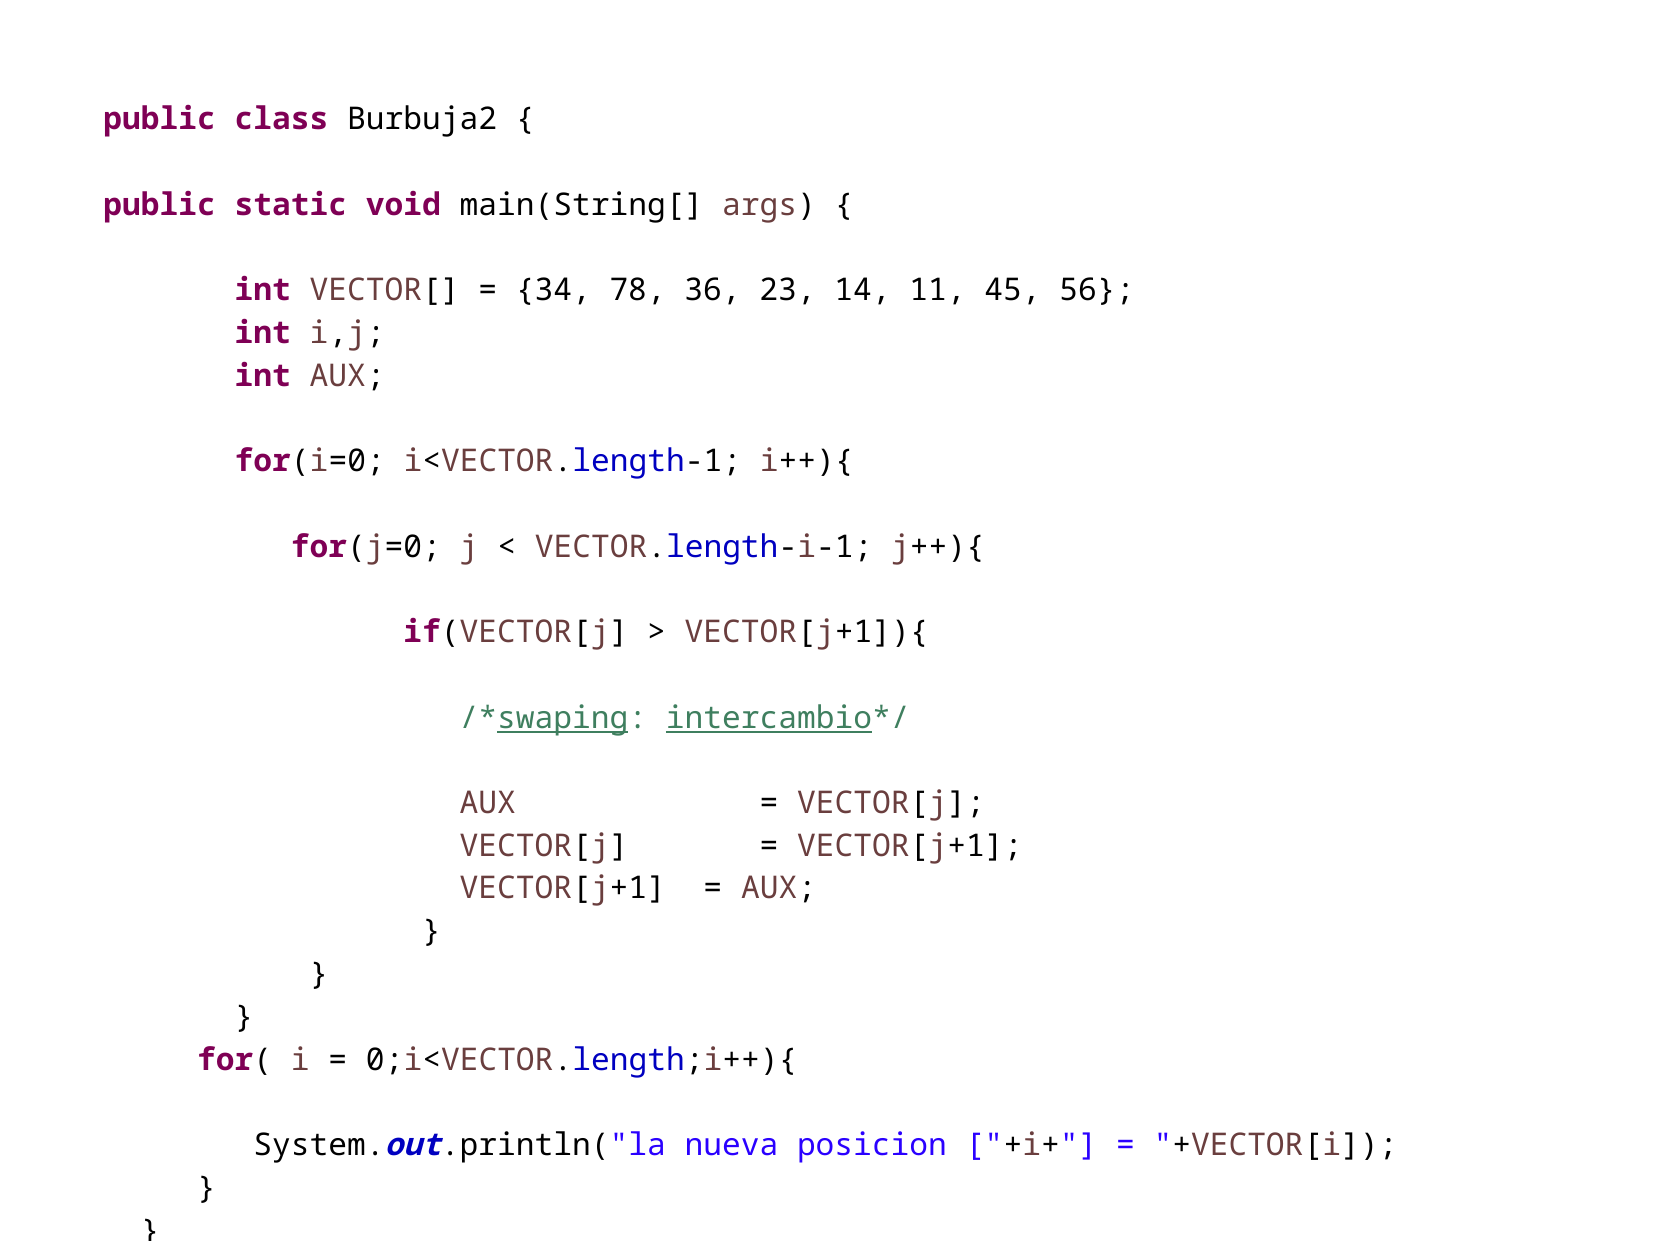

public class Burbuja2 {
public static void main(String[] args) {
 int VECTOR[] = {34, 78, 36, 23, 14, 11, 45, 56};
 int i,j;
 int AUX;
 for(i=0; i<VECTOR.length-1; i++){
 for(j=0; j < VECTOR.length-i-1; j++){
 if(VECTOR[j] > VECTOR[j+1]){
 /*swaping: intercambio*/
 AUX = VECTOR[j];
 VECTOR[j] = VECTOR[j+1];
 VECTOR[j+1] = AUX;
 }
 }
 }
 for( i = 0;i<VECTOR.length;i++){
 System.out.println("la nueva posicion ["+i+"] = "+VECTOR[i]);
 }
 }
}